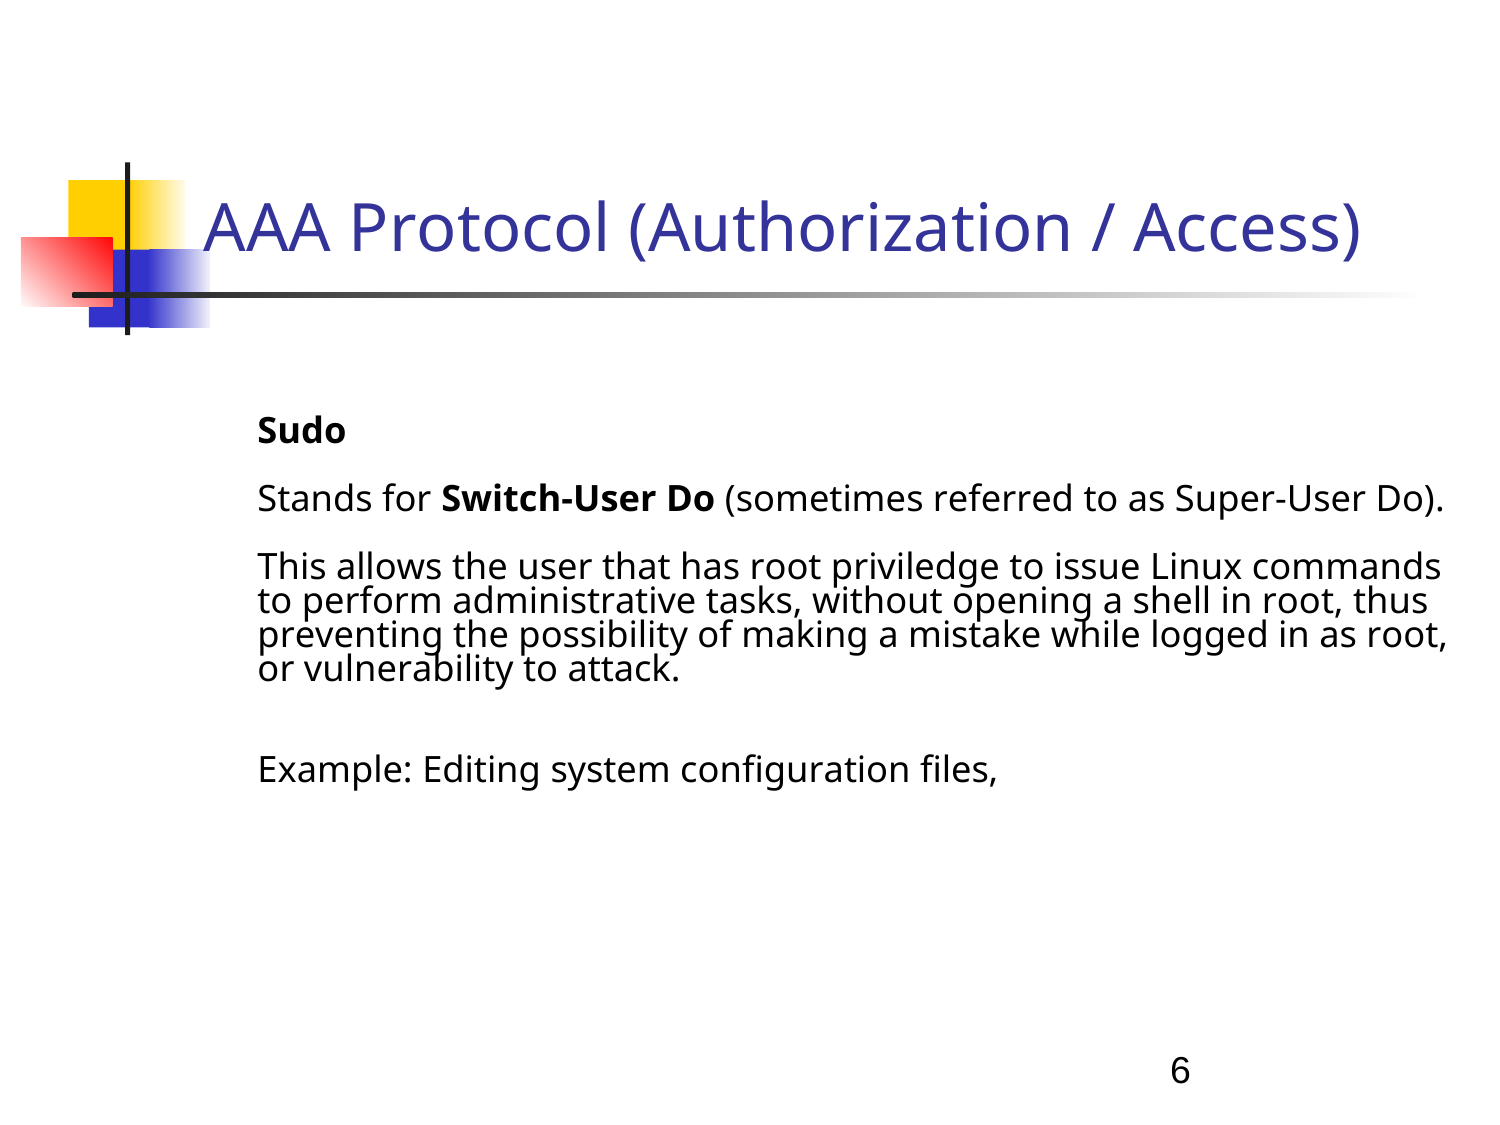

# AAA Protocol (Authorization / Access)
Sudo
Stands for Switch-User Do (sometimes referred to as Super-User Do).
This allows the user that has root priviledge to issue Linux commands to perform administrative tasks, without opening a shell in root, thus preventing the possibility of making a mistake while logged in as root, or vulnerability to attack.
Example: Editing system configuration files,
6